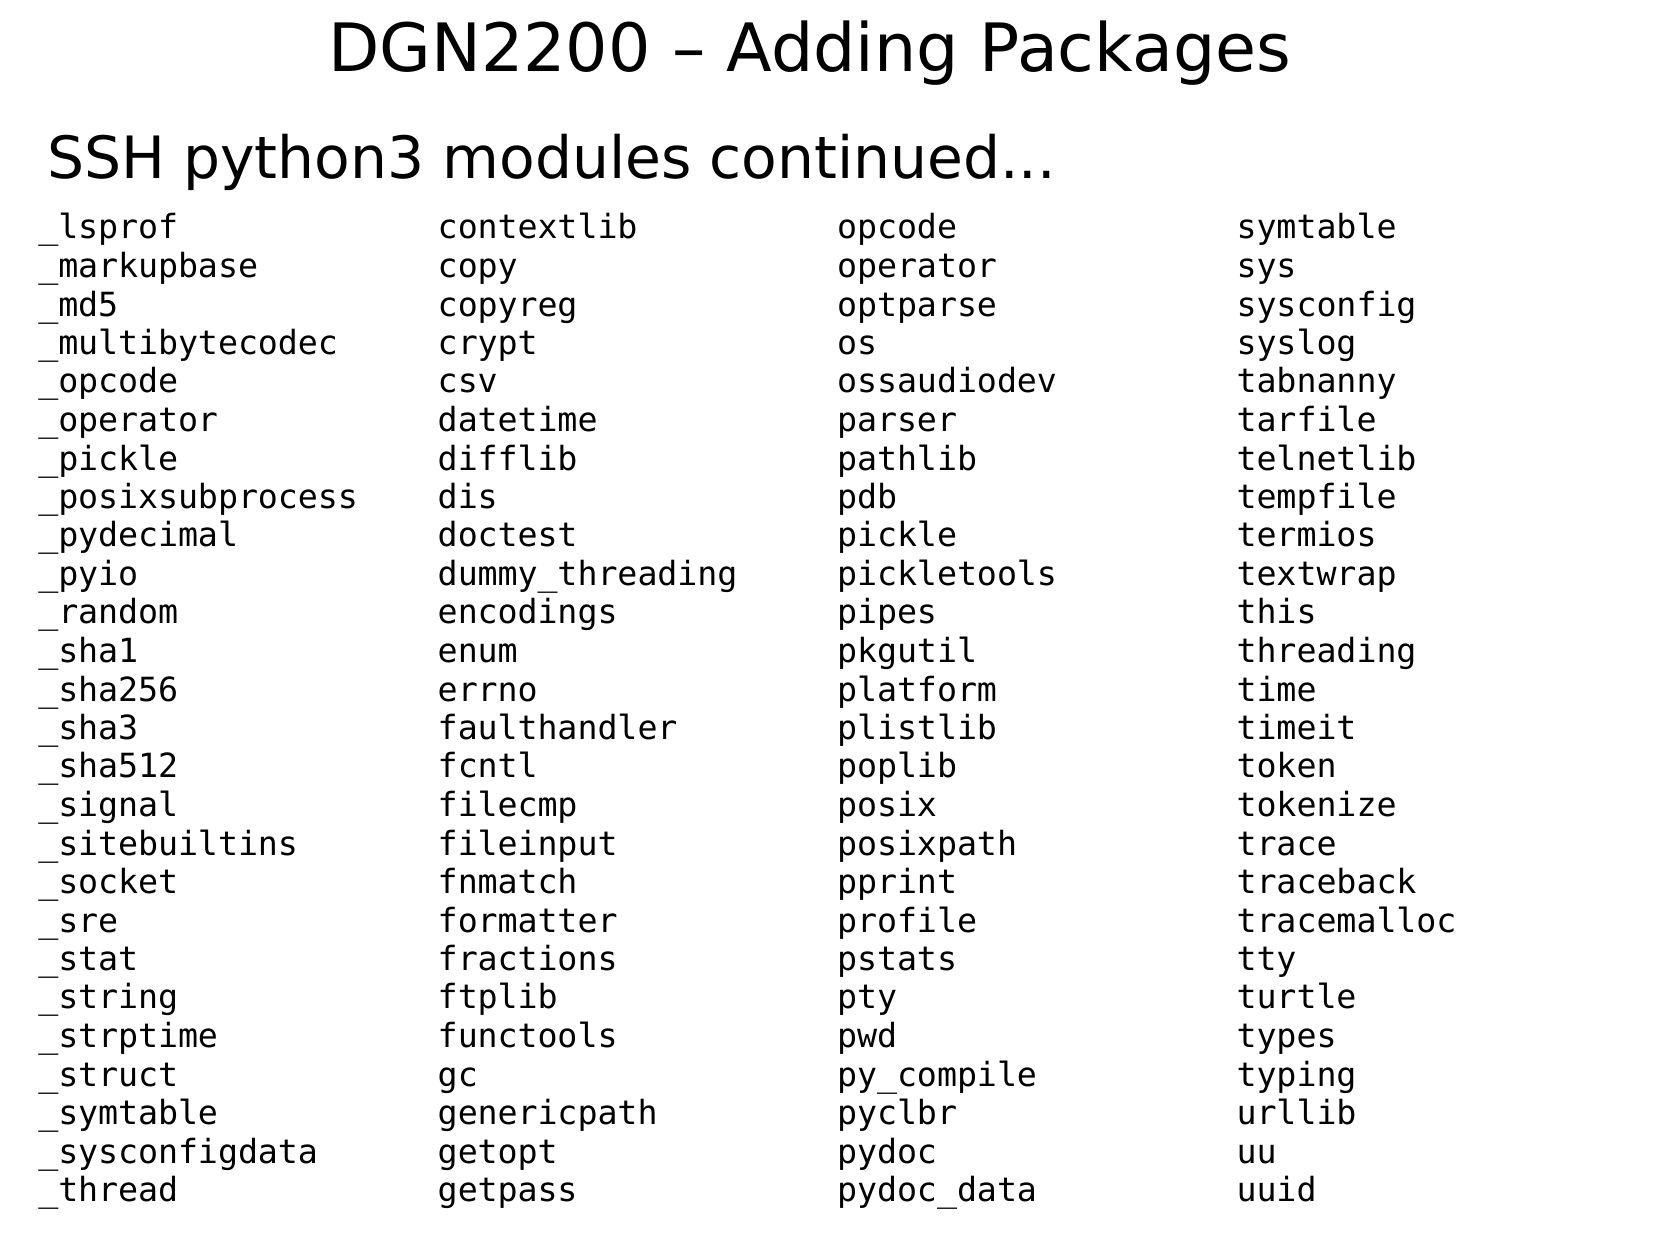

# DGN2200 – Adding Packages
SSH python3 modules continued...
_lsprof contextlib opcode symtable
_markupbase copy operator sys
_md5 copyreg optparse sysconfig
_multibytecodec crypt os syslog
_opcode csv ossaudiodev tabnanny
_operator datetime parser tarfile
_pickle difflib pathlib telnetlib
_posixsubprocess dis pdb tempfile
_pydecimal doctest pickle termios
_pyio dummy_threading pickletools textwrap
_random encodings pipes this
_sha1 enum pkgutil threading
_sha256 errno platform time
_sha3 faulthandler plistlib timeit
_sha512 fcntl poplib token
_signal filecmp posix tokenize
_sitebuiltins fileinput posixpath trace
_socket fnmatch pprint traceback
_sre formatter profile tracemalloc
_stat fractions pstats tty
_string ftplib pty turtle
_strptime functools pwd types
_struct gc py_compile typing
_symtable genericpath pyclbr urllib
_sysconfigdata getopt pydoc uu
_thread getpass pydoc_data uuid